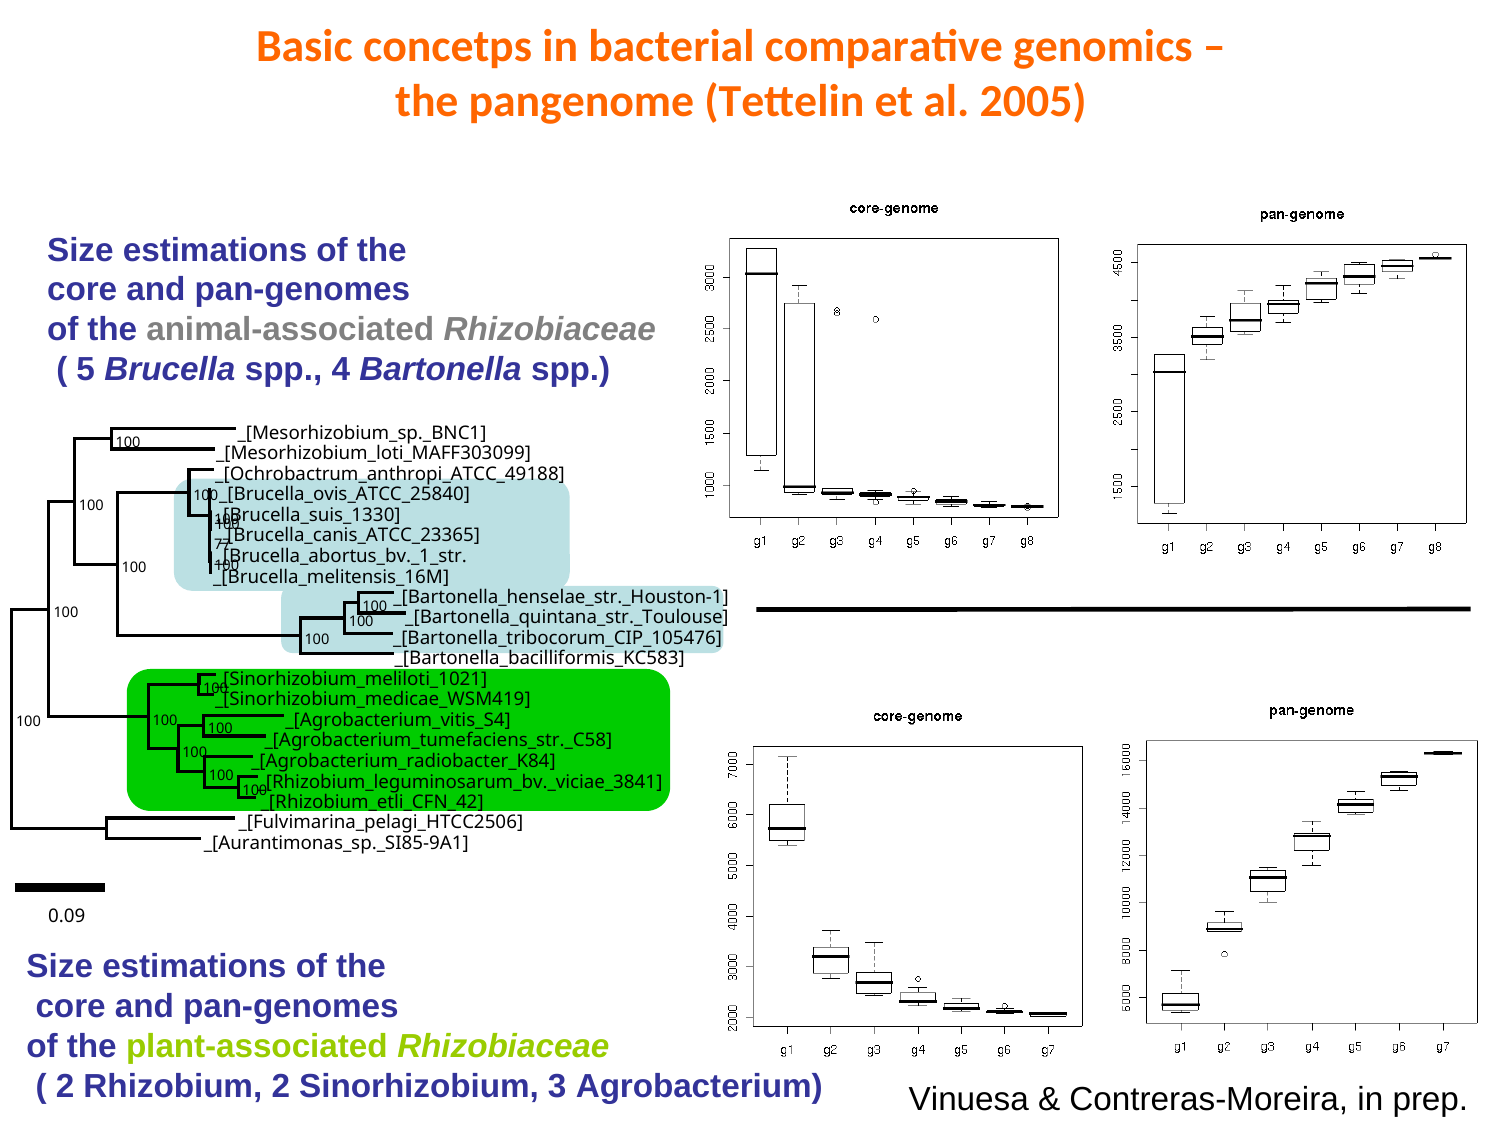

Basic concetps in bacterial comparative genomics –
the pangenome (Tettelin et al. 2005)
Size estimations of the
core and pan-genomes
of the animal-associated Rhizobiaceae
 ( 5 Brucella spp., 4 Bartonella spp.)
_[Mesorhizobium_sp._BNC1]
100
_[Mesorhizobium_loti_MAFF303099]
_[Ochrobactrum_anthropi_ATCC_49188]
_[Brucella_ovis_ATCC_25840]
100
100
_[Brucella_suis_1330]
100
100
_[Brucella_canis_ATCC_23365]
77
_[Brucella_abortus_bv._1_str.
100
100
_[Brucella_melitensis_16M]
_[Bartonella_henselae_str._Houston-1]
100
100
_[Bartonella_quintana_str._Toulouse]
100
_[Bartonella_tribocorum_CIP_105476]
100
_[Bartonella_bacilliformis_KC583]
_[Sinorhizobium_meliloti_1021]
100
_[Sinorhizobium_medicae_WSM419]
_[Agrobacterium_vitis_S4]
100
100
100
_[Agrobacterium_tumefaciens_str._C58]
100
_[Agrobacterium_radiobacter_K84]
100
_[Rhizobium_leguminosarum_bv._viciae_3841]
100
_[Rhizobium_etli_CFN_42]
_[Fulvimarina_pelagi_HTCC2506]
_[Aurantimonas_sp._SI85-9A1]
0.09
Size estimations of the
 core and pan-genomes
of the plant-associated Rhizobiaceae
 ( 2 Rhizobium, 2 Sinorhizobium, 3 Agrobacterium)
Vinuesa & Contreras-Moreira, in prep.